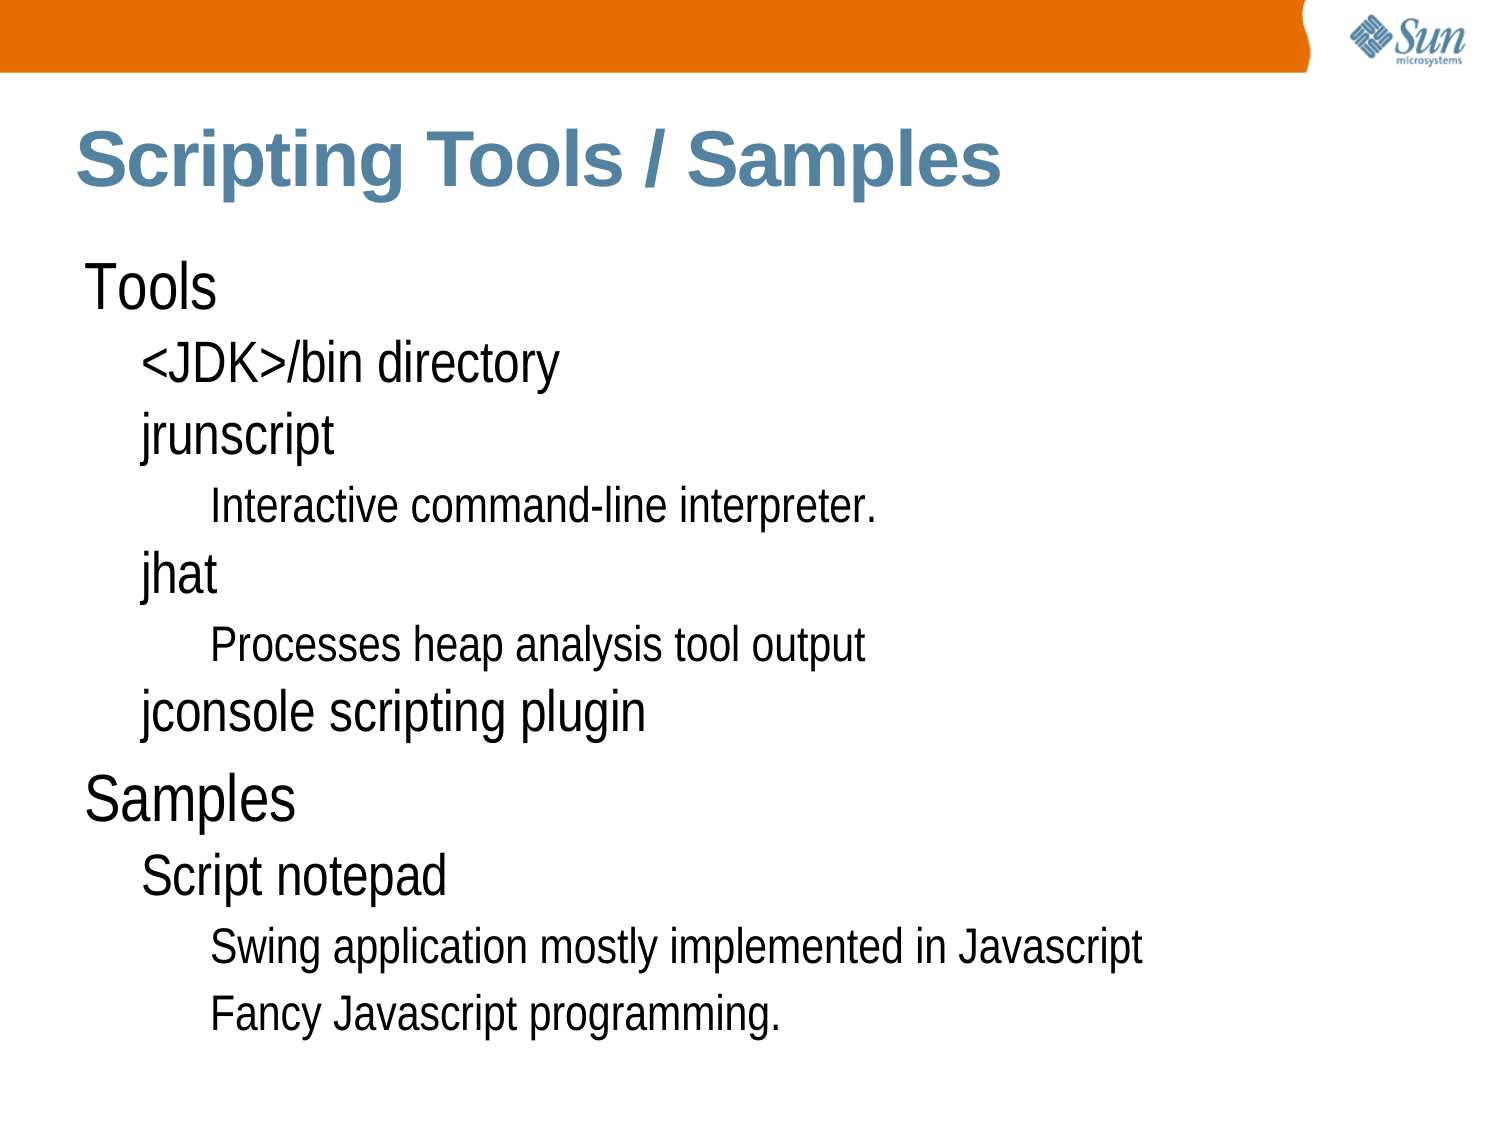

# Scripting Tools / Samples
Tools
<JDK>/bin directory
jrunscript
Interactive command-line interpreter.
jhat
Processes heap analysis tool output
jconsole scripting plugin
Samples
Script notepad
Swing application mostly implemented in Javascript
Fancy Javascript programming.